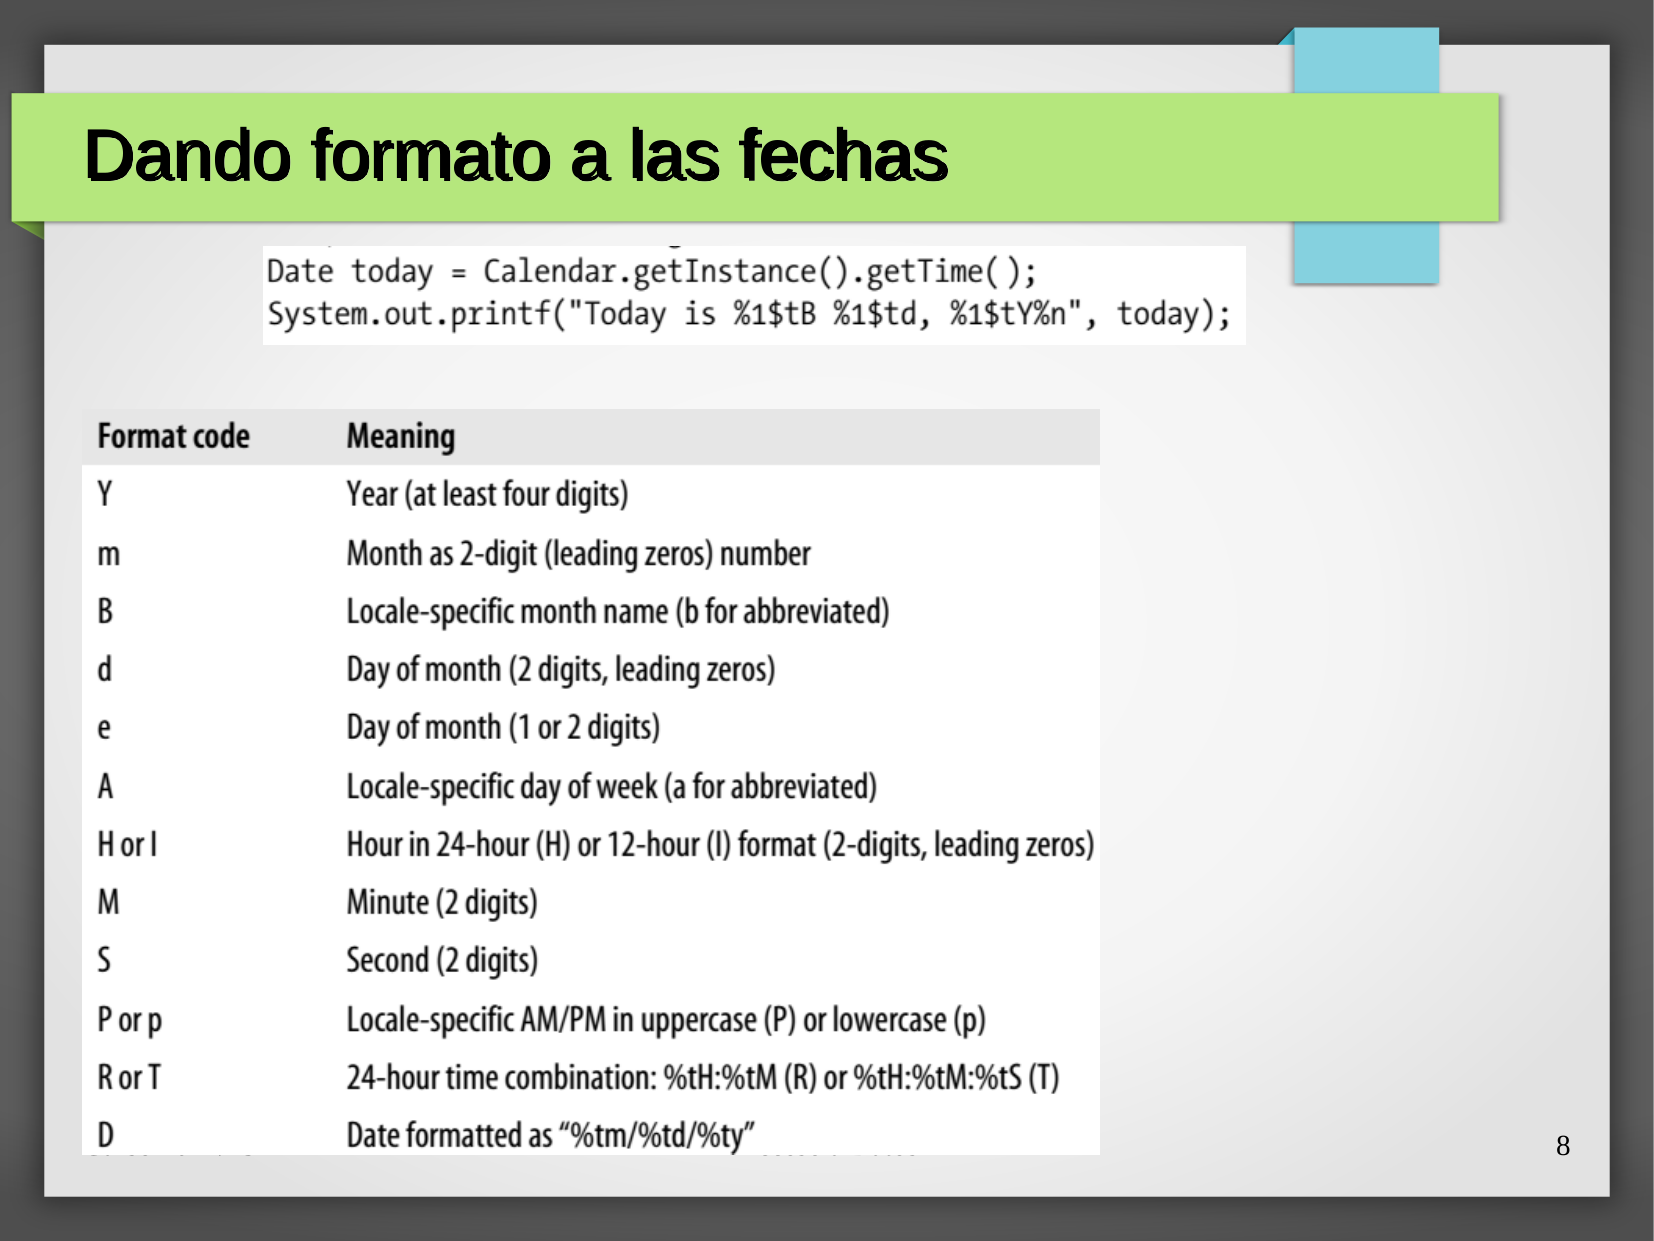

# Dando formato a las fechas
Curso 2014/15
Acceso a Datos
8